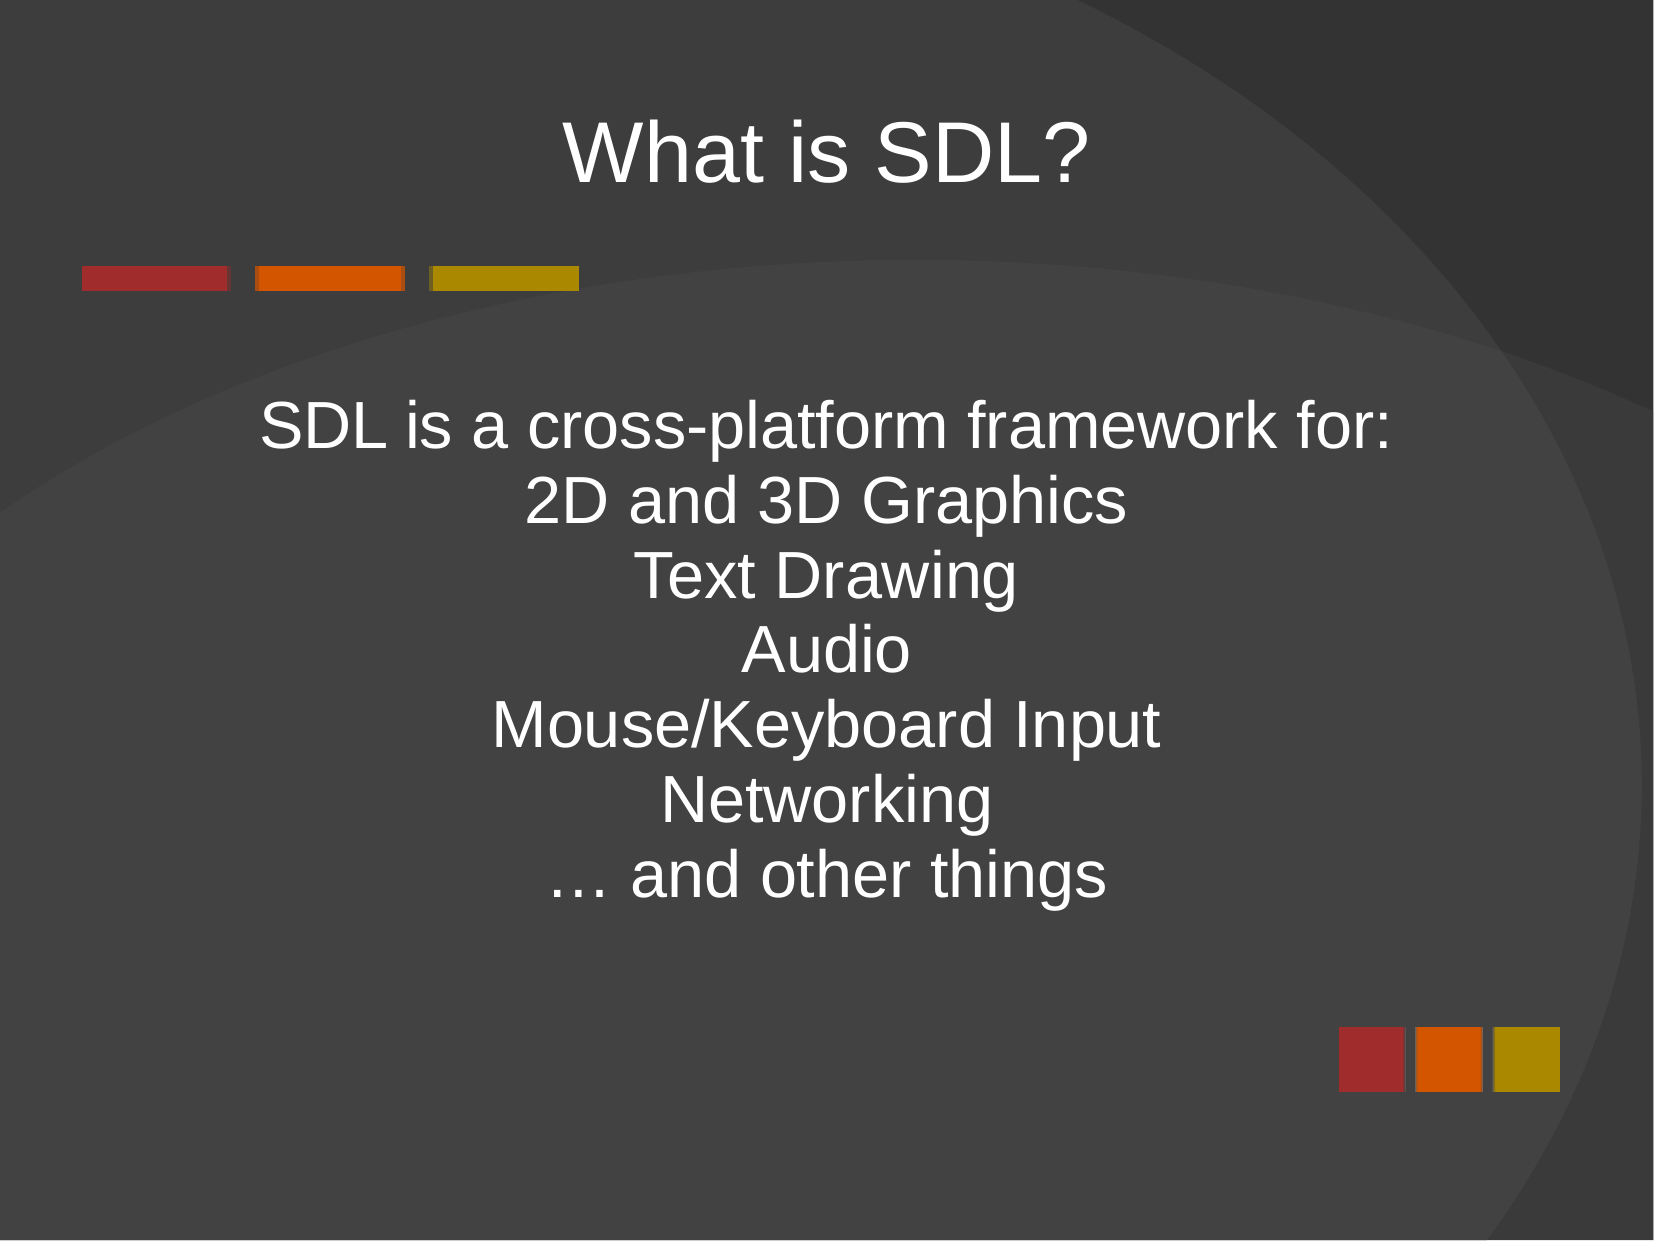

# What is SDL?
SDL is a cross-platform framework for:
2D and 3D Graphics
Text Drawing
Audio
Mouse/Keyboard Input
Networking
… and other things